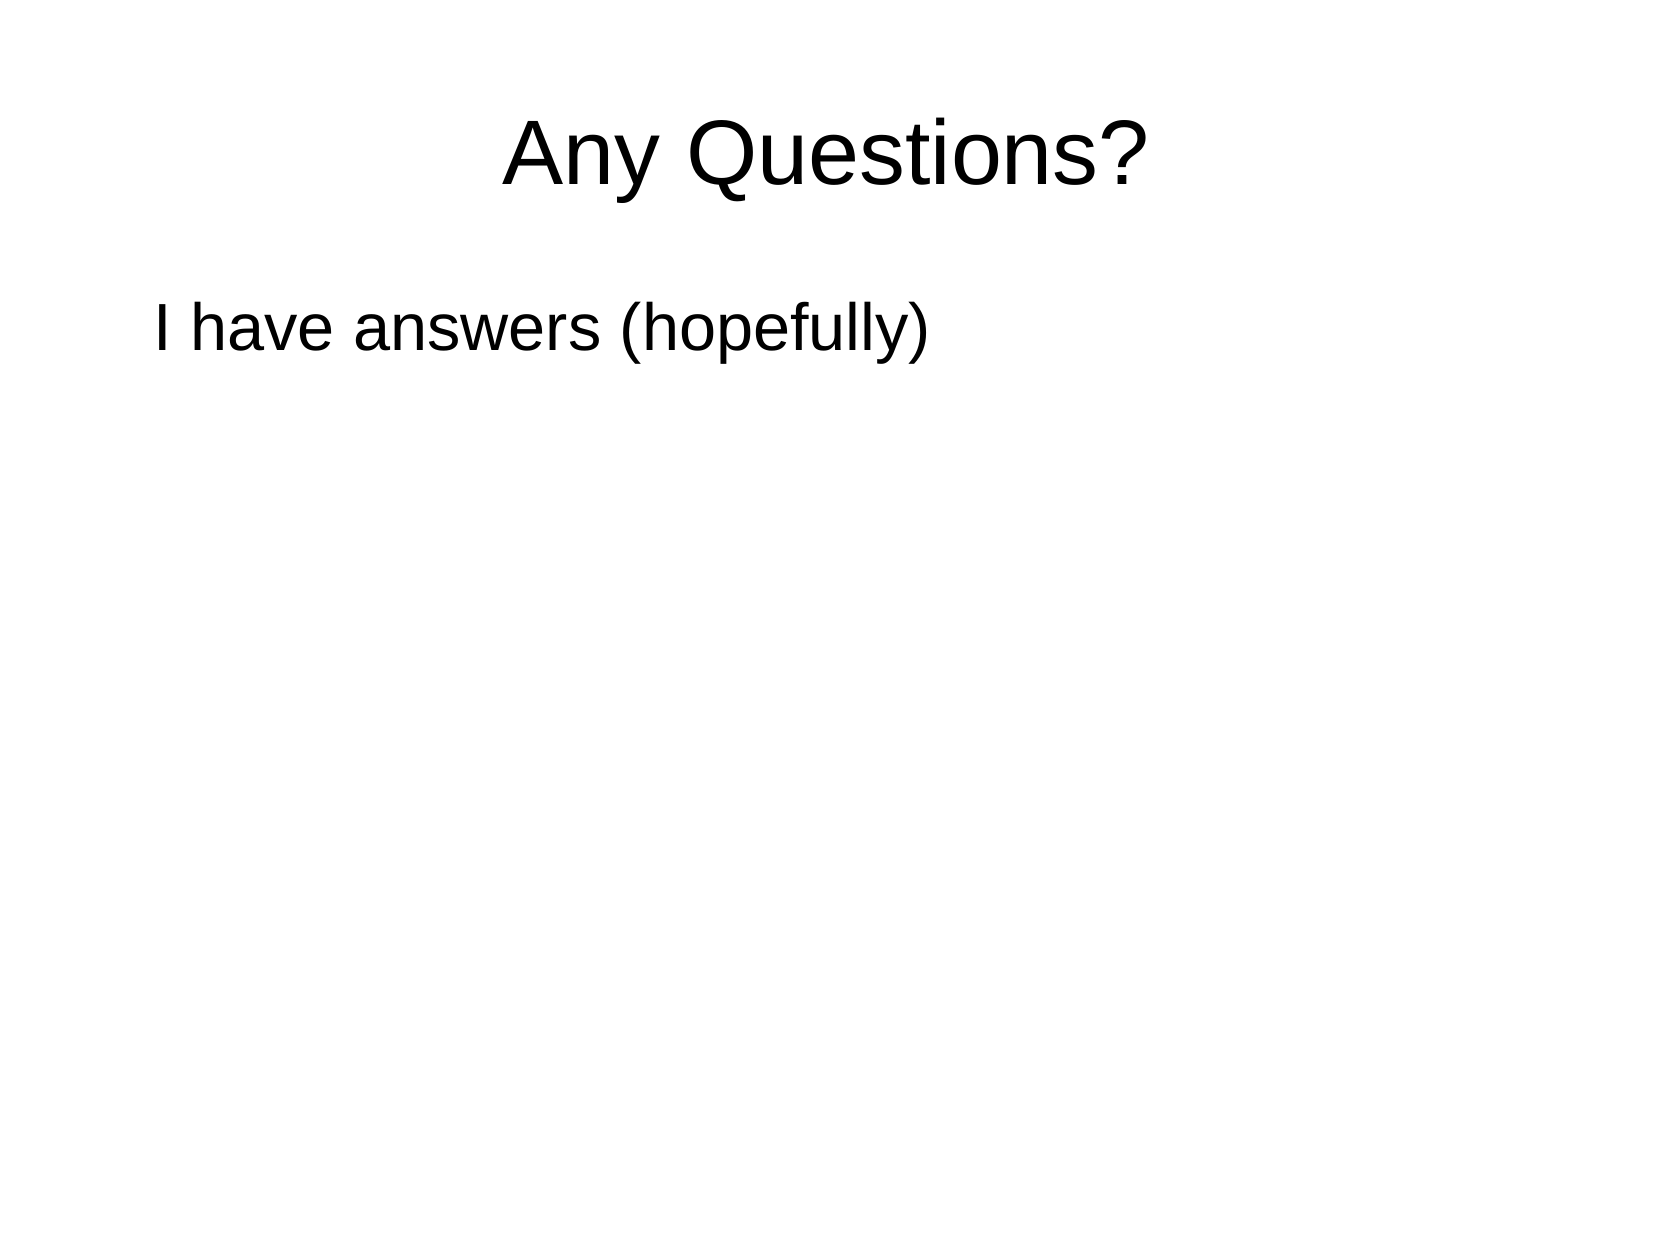

# Any Questions?
I have answers (hopefully)